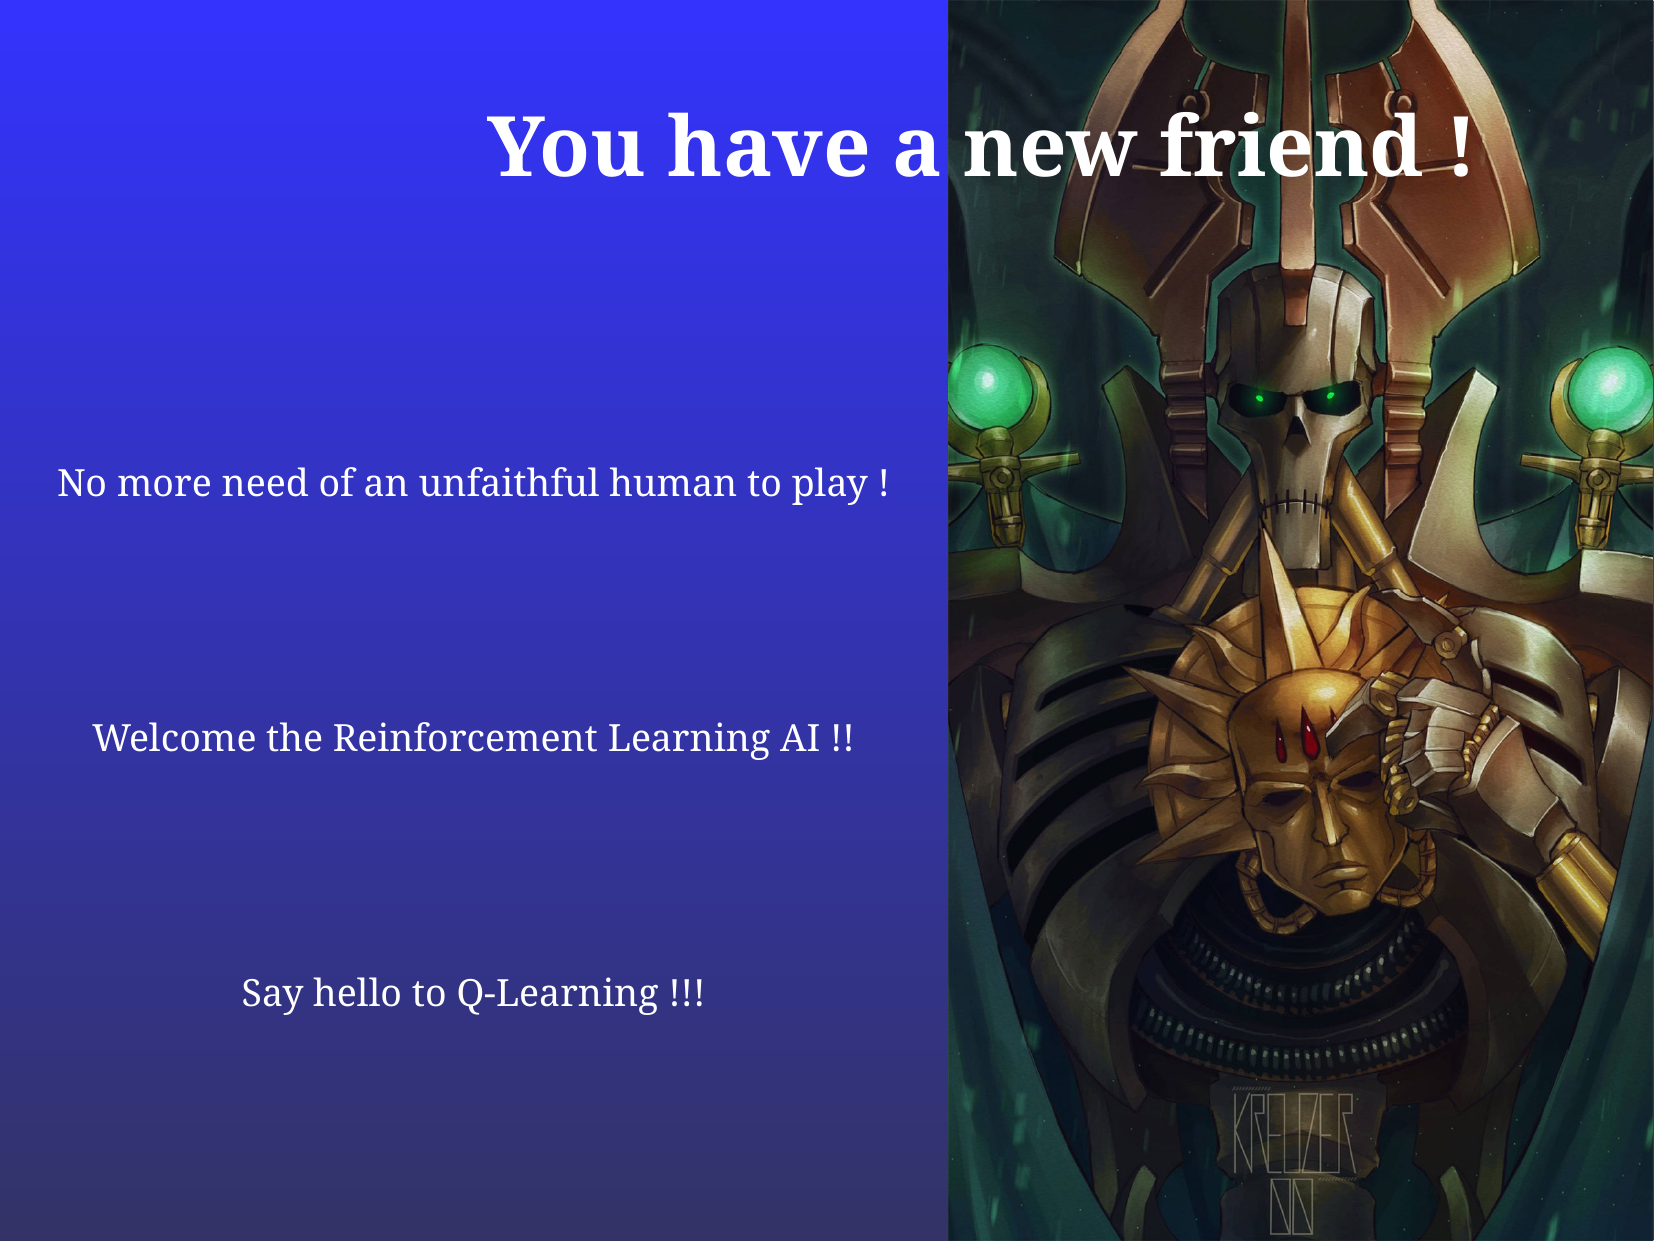

You have a new friend !
No more need of an unfaithful human to play !
Welcome the Reinforcement Learning AI !!
Say hello to Q-Learning !!!
A friend for life